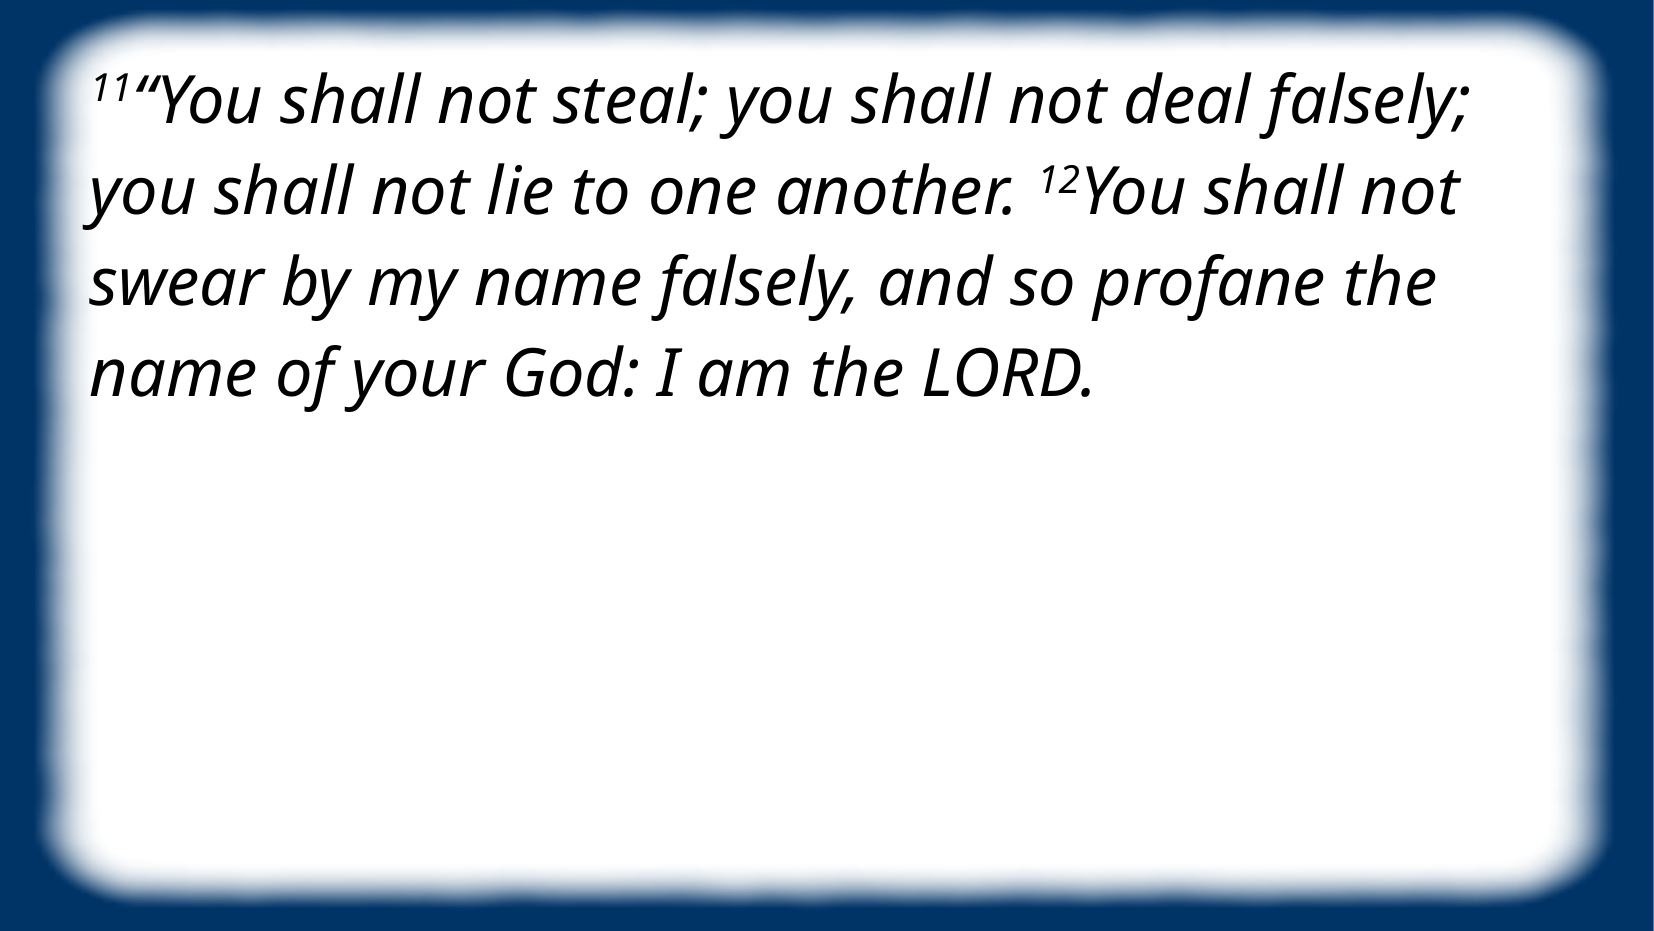

11“You shall not steal; you shall not deal falsely; you shall not lie to one another. 12You shall not swear by my name falsely, and so profane the name of your God: I am the LORD.